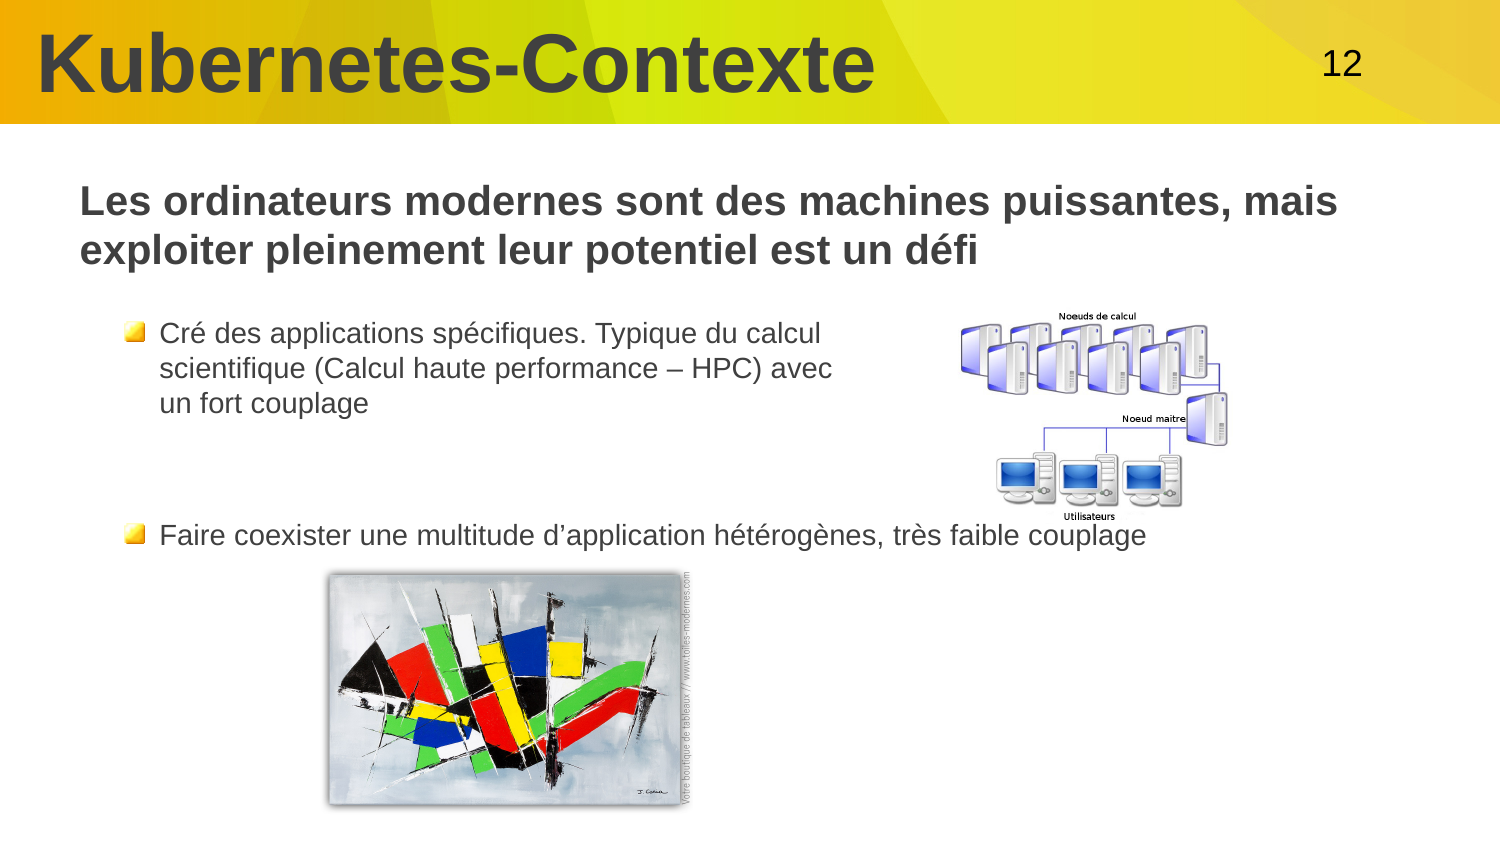

Kubernetes-Contexte
Les ordinateurs modernes sont des machines puissantes, mais exploiter pleinement leur potentiel est un défi
Cré des applications spécifiques. Typique du calcul scientifique (Calcul haute performance – HPC) avec un fort couplage
Faire coexister une multitude d’application hétérogènes, très faible couplage